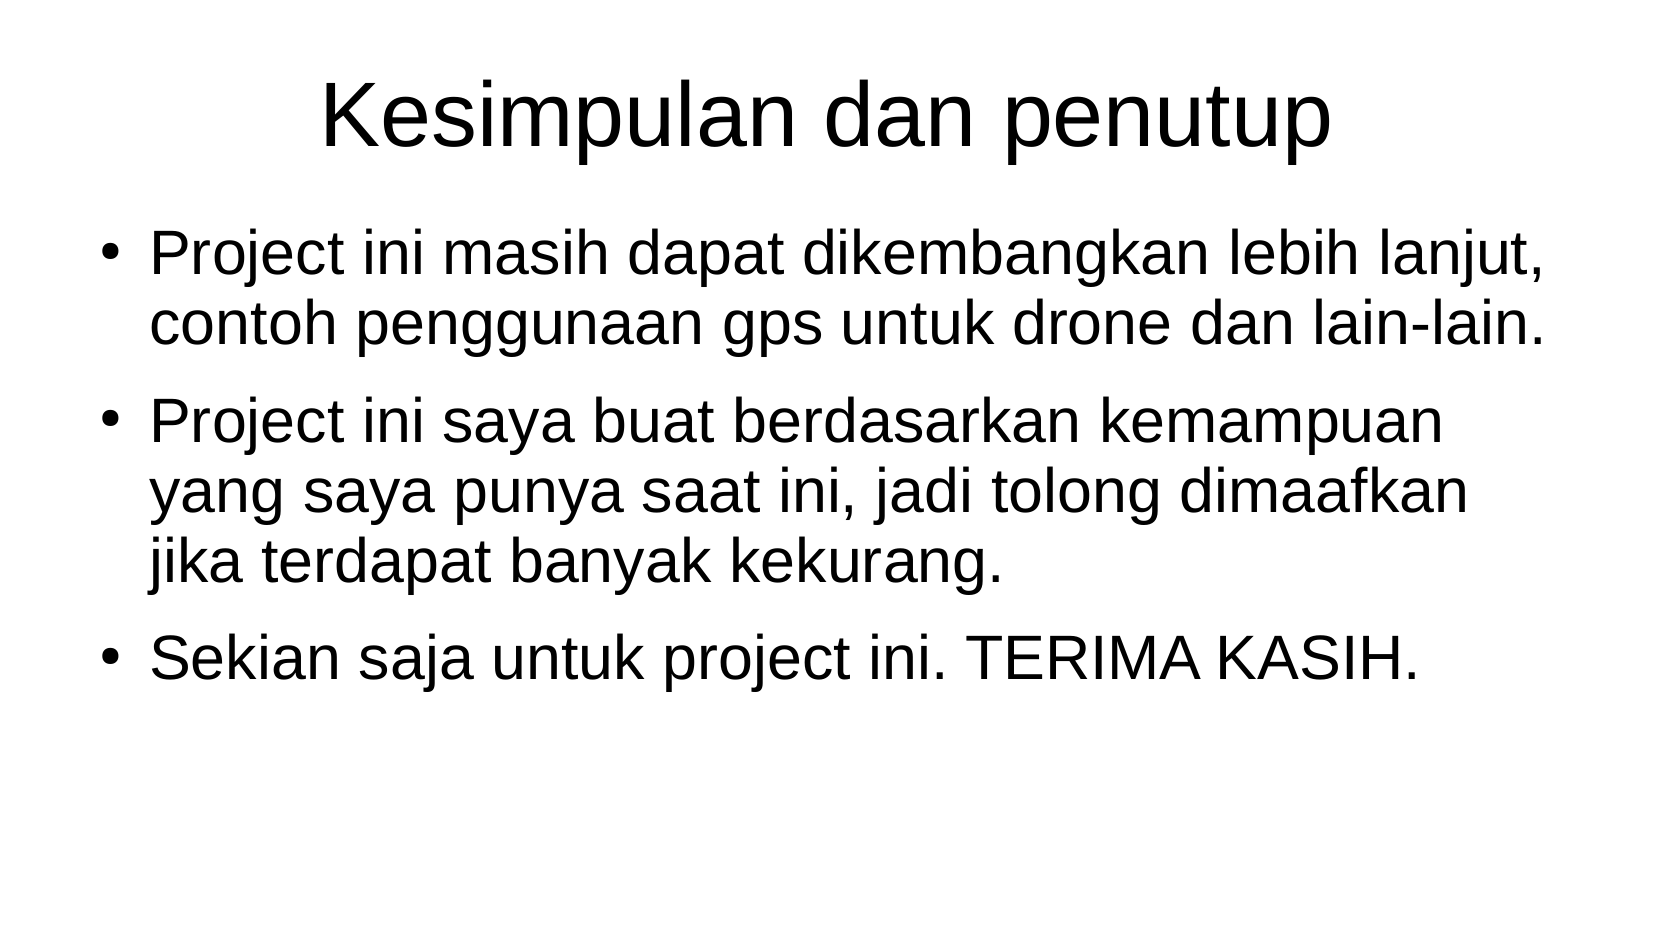

# Kesimpulan dan penutup
Project ini masih dapat dikembangkan lebih lanjut, contoh penggunaan gps untuk drone dan lain-lain.
Project ini saya buat berdasarkan kemampuan yang saya punya saat ini, jadi tolong dimaafkan jika terdapat banyak kekurang.
Sekian saja untuk project ini. TERIMA KASIH.